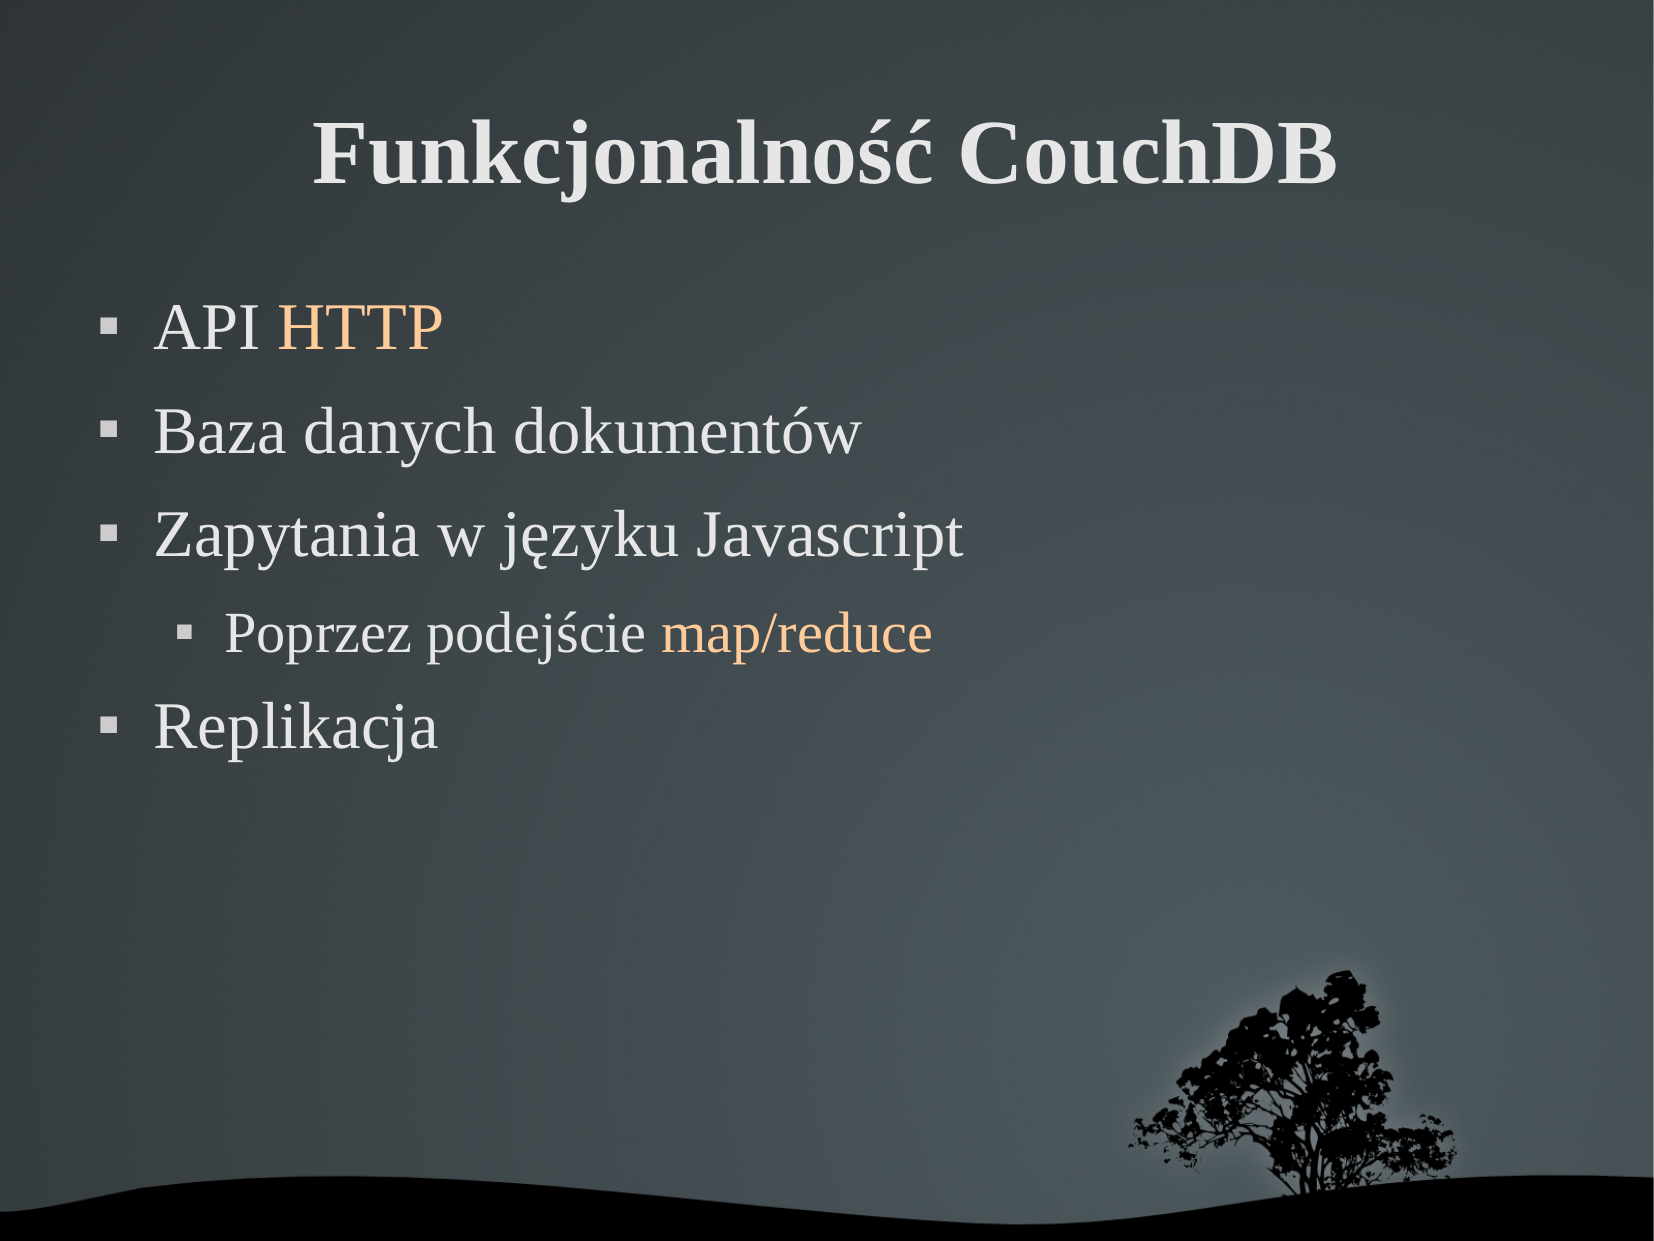

# Funkcjonalność CouchDB
API HTTP
Baza danych dokumentów
Zapytania w języku Javascript
Poprzez podejście map/reduce
Replikacja